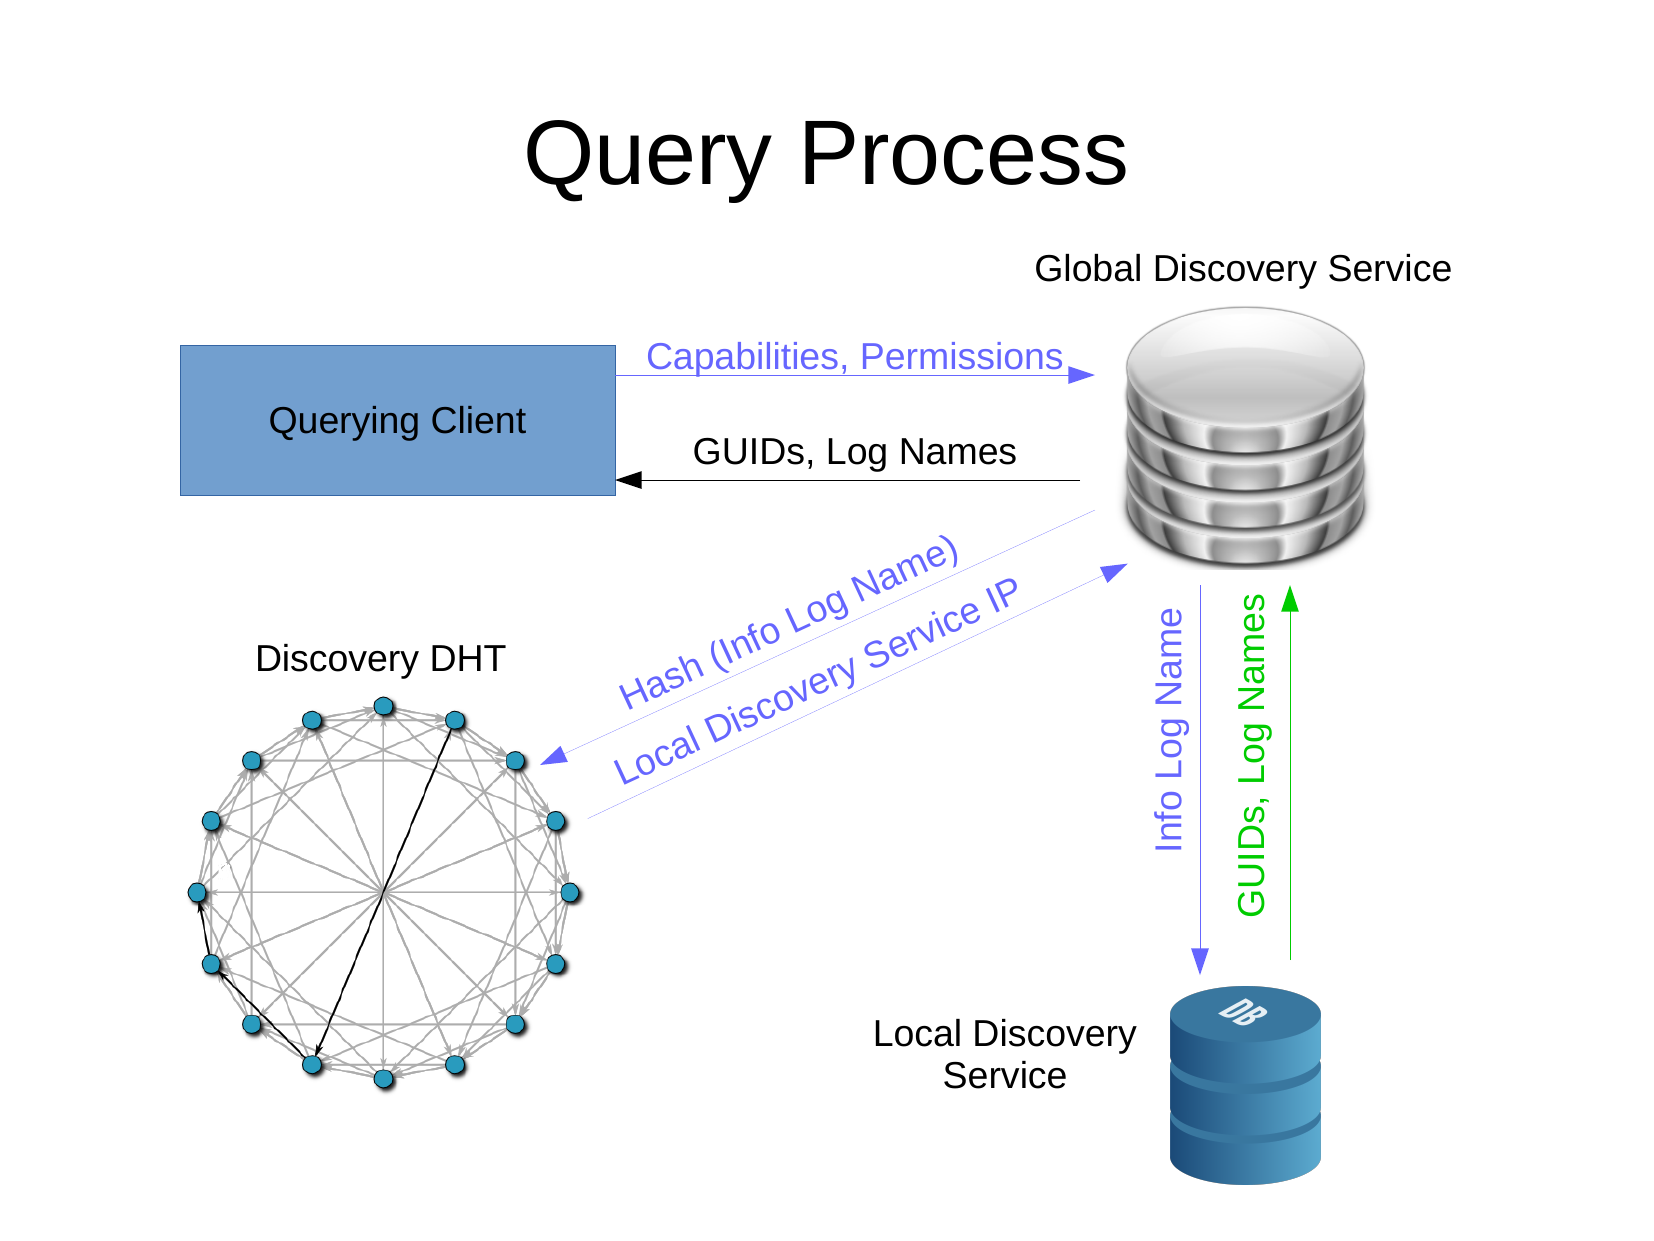

# Query Process
Global Discovery Service
Capabilities, Permissions
Querying Client
GUIDs, Log Names
Hash (Info Log Name)
Discovery DHT
Local Discovery Service IP
Info Log Name
GUIDs, Log Names
Local Discovery Service